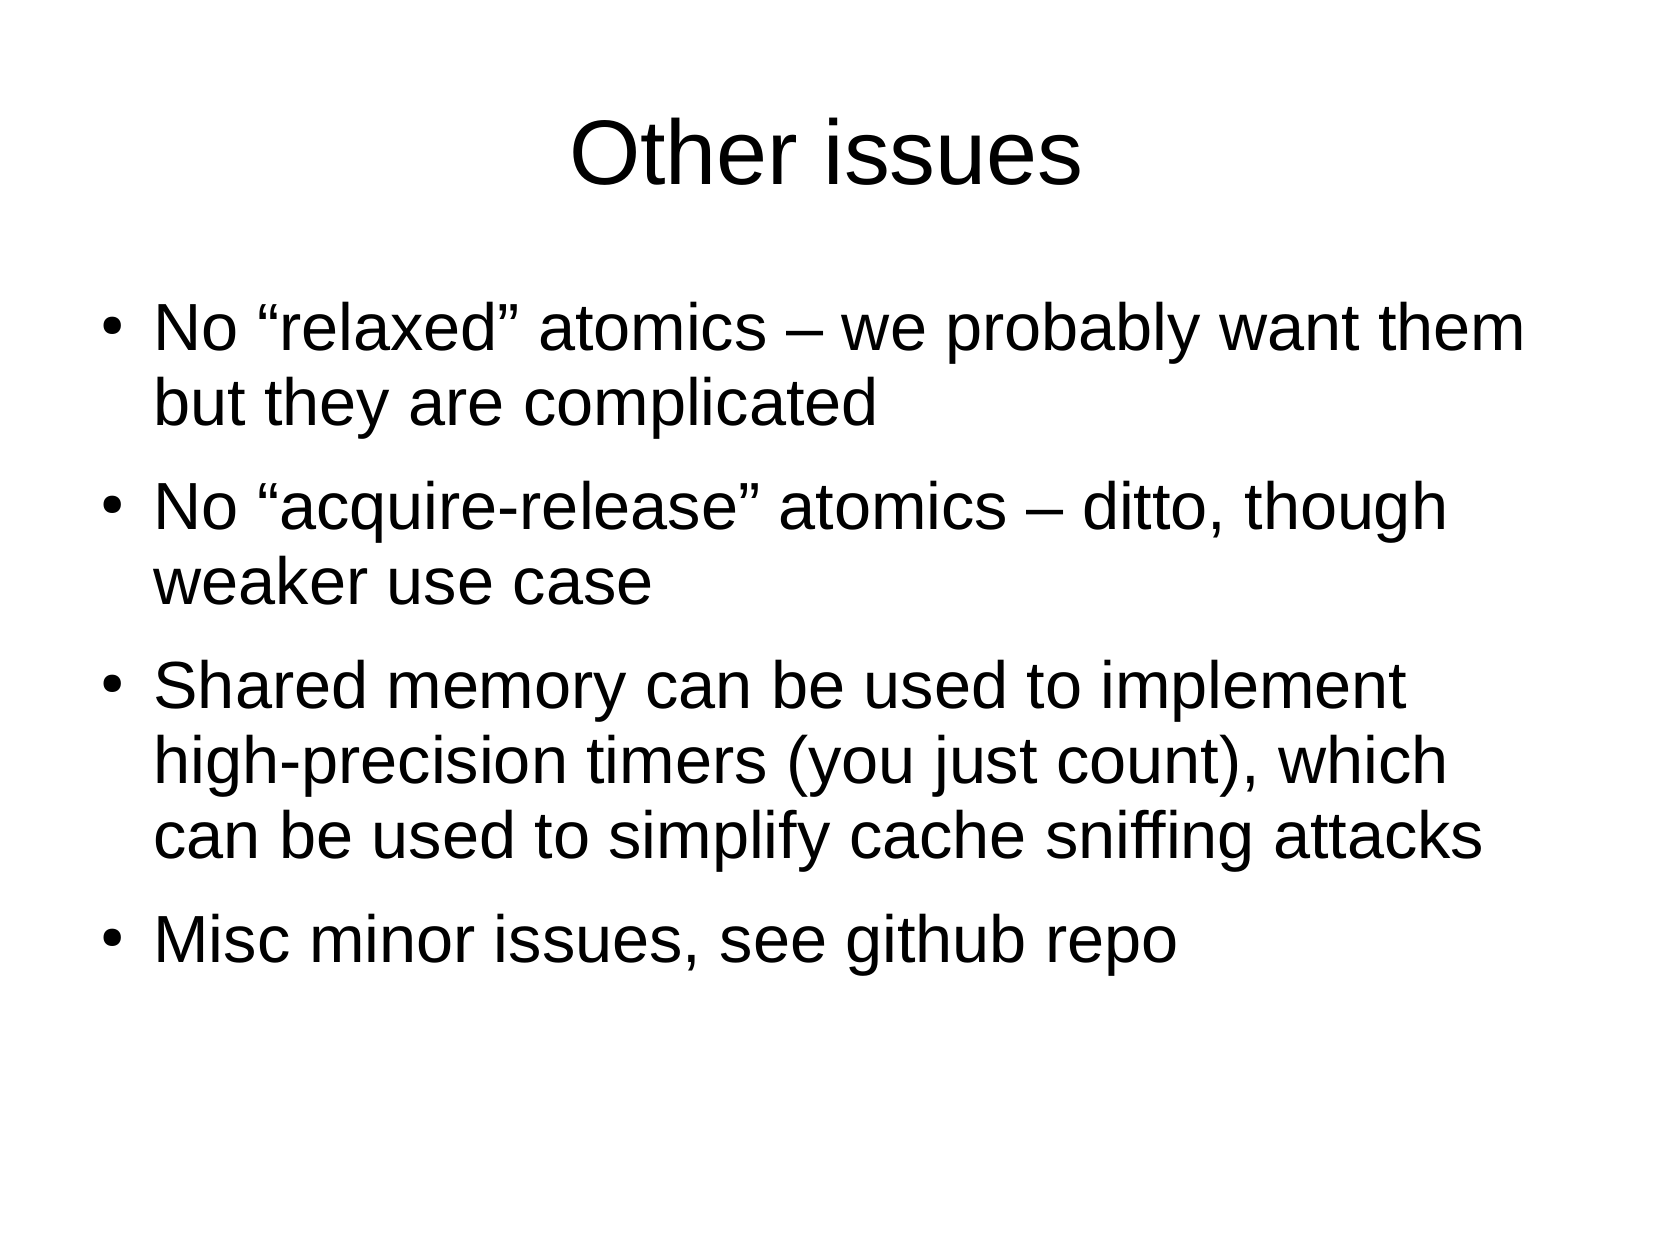

# Other issues
No “relaxed” atomics – we probably want them but they are complicated
No “acquire-release” atomics – ditto, though weaker use case
Shared memory can be used to implement high-precision timers (you just count), which can be used to simplify cache sniffing attacks
Misc minor issues, see github repo